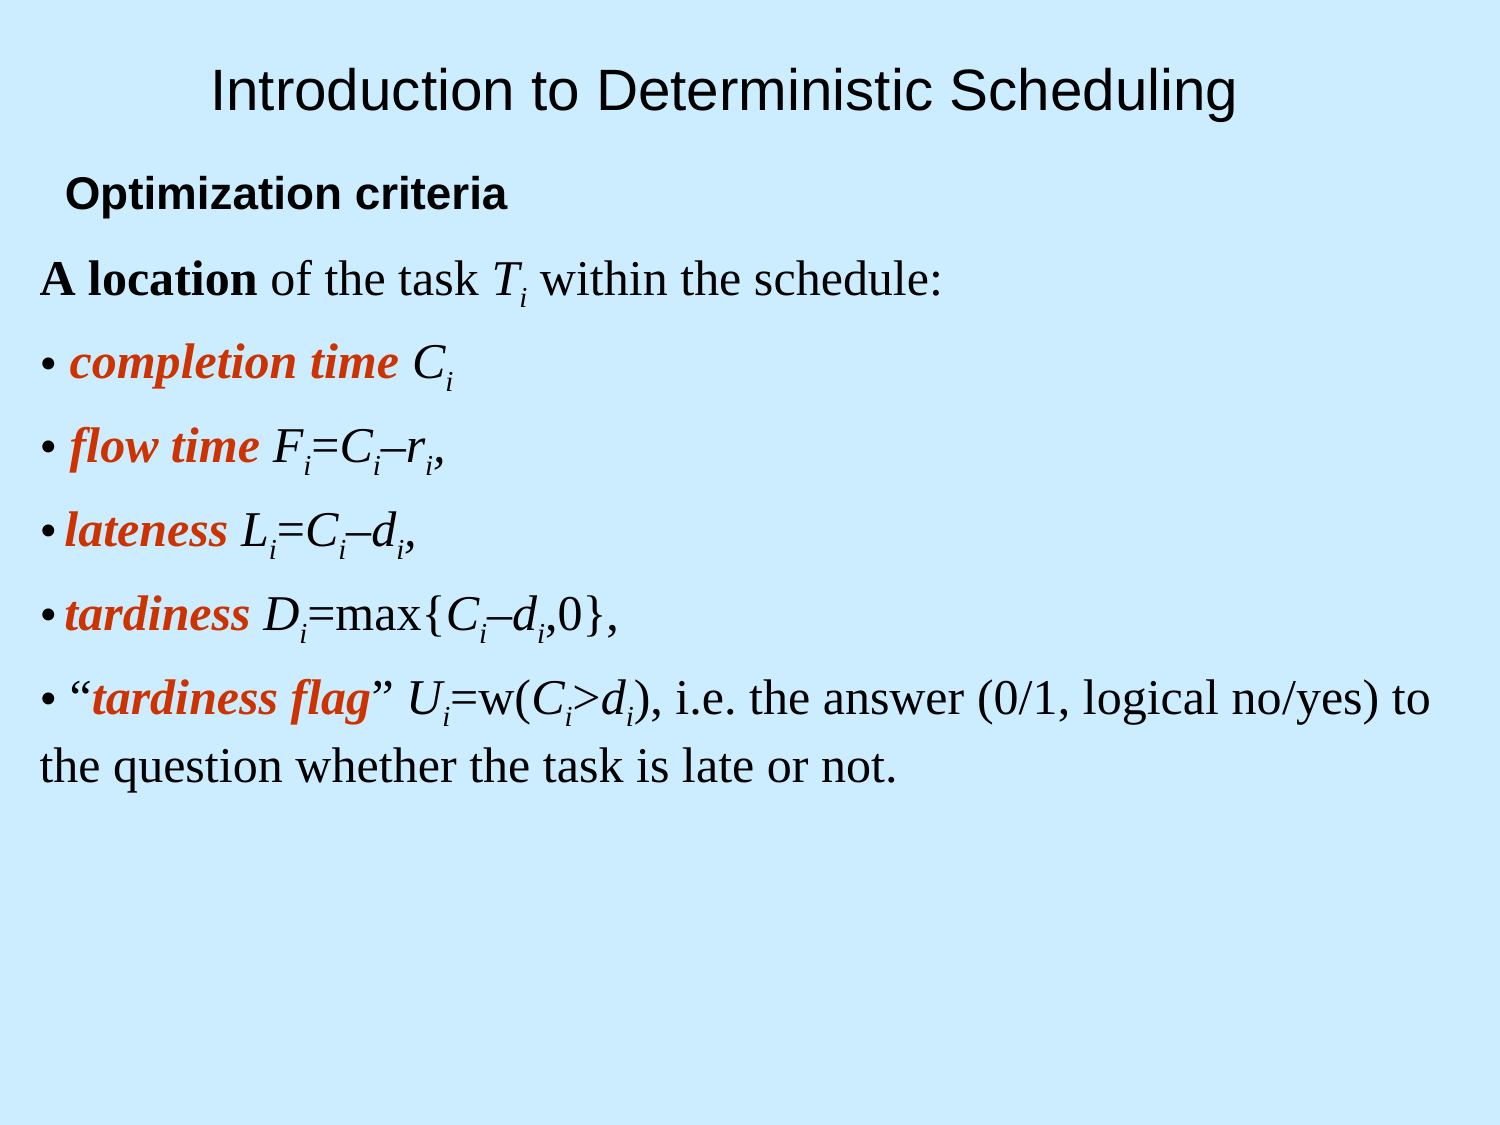

# Introduction to Deterministic Scheduling
Optimization criteria
A location of the task Ti within the schedule:
 completion time Ci
 flow time Fi=Ci–ri,
 lateness Li=Ci–di,
 tardiness Di=max{Ci–di,0},
 “tardiness flag” Ui=w(Ci>di), i.e. the answer (0/1, logical no/yes) to the question whether the task is late or not.